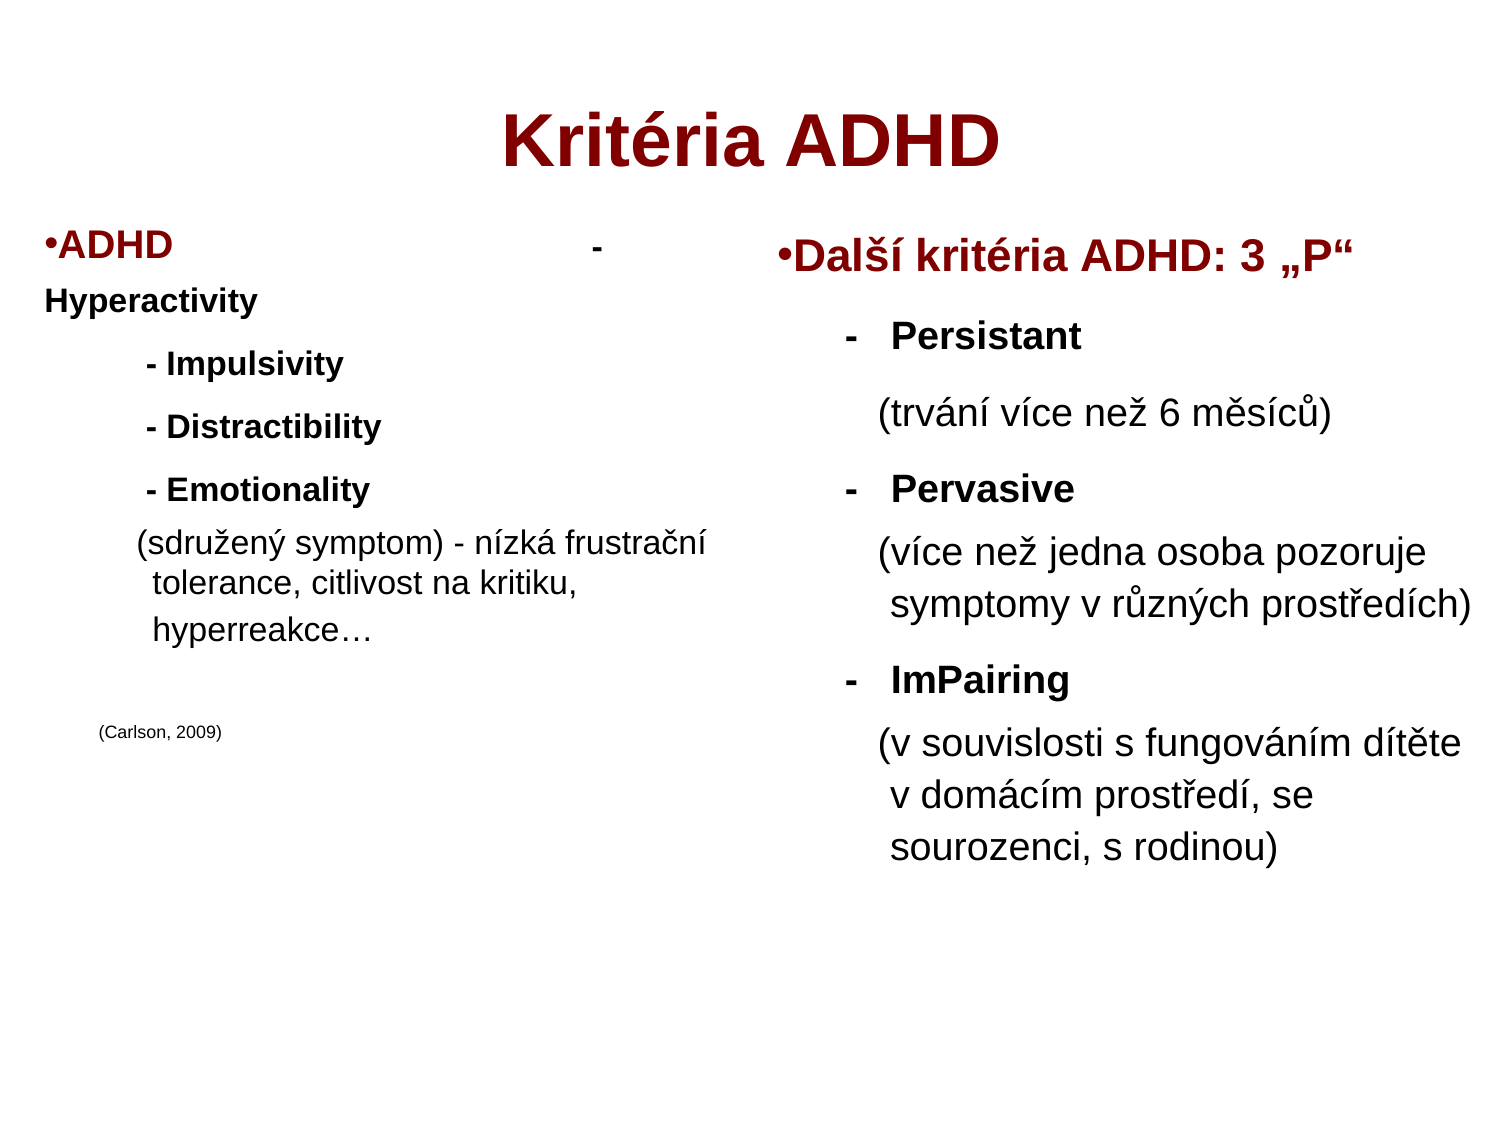

# Kritéria ADHD
Další kritéria ADHD: 3 „P“
 - Persistant
 (trvání více než 6 měsíců)
 - Pervasive
 (více než jedna osoba pozoruje symptomy v různých prostředích)
 - ImPairing
 (v souvislosti s fungováním dítěte v domácím prostředí, se sourozenci, s rodinou)
ADHD - Hyperactivity
 - Impulsivity
 - Distractibility
 - Emotionality
 (sdružený symptom) - nízká frustrační tolerance, citlivost na kritiku, hyperreakce…
(Carlson, 2009)